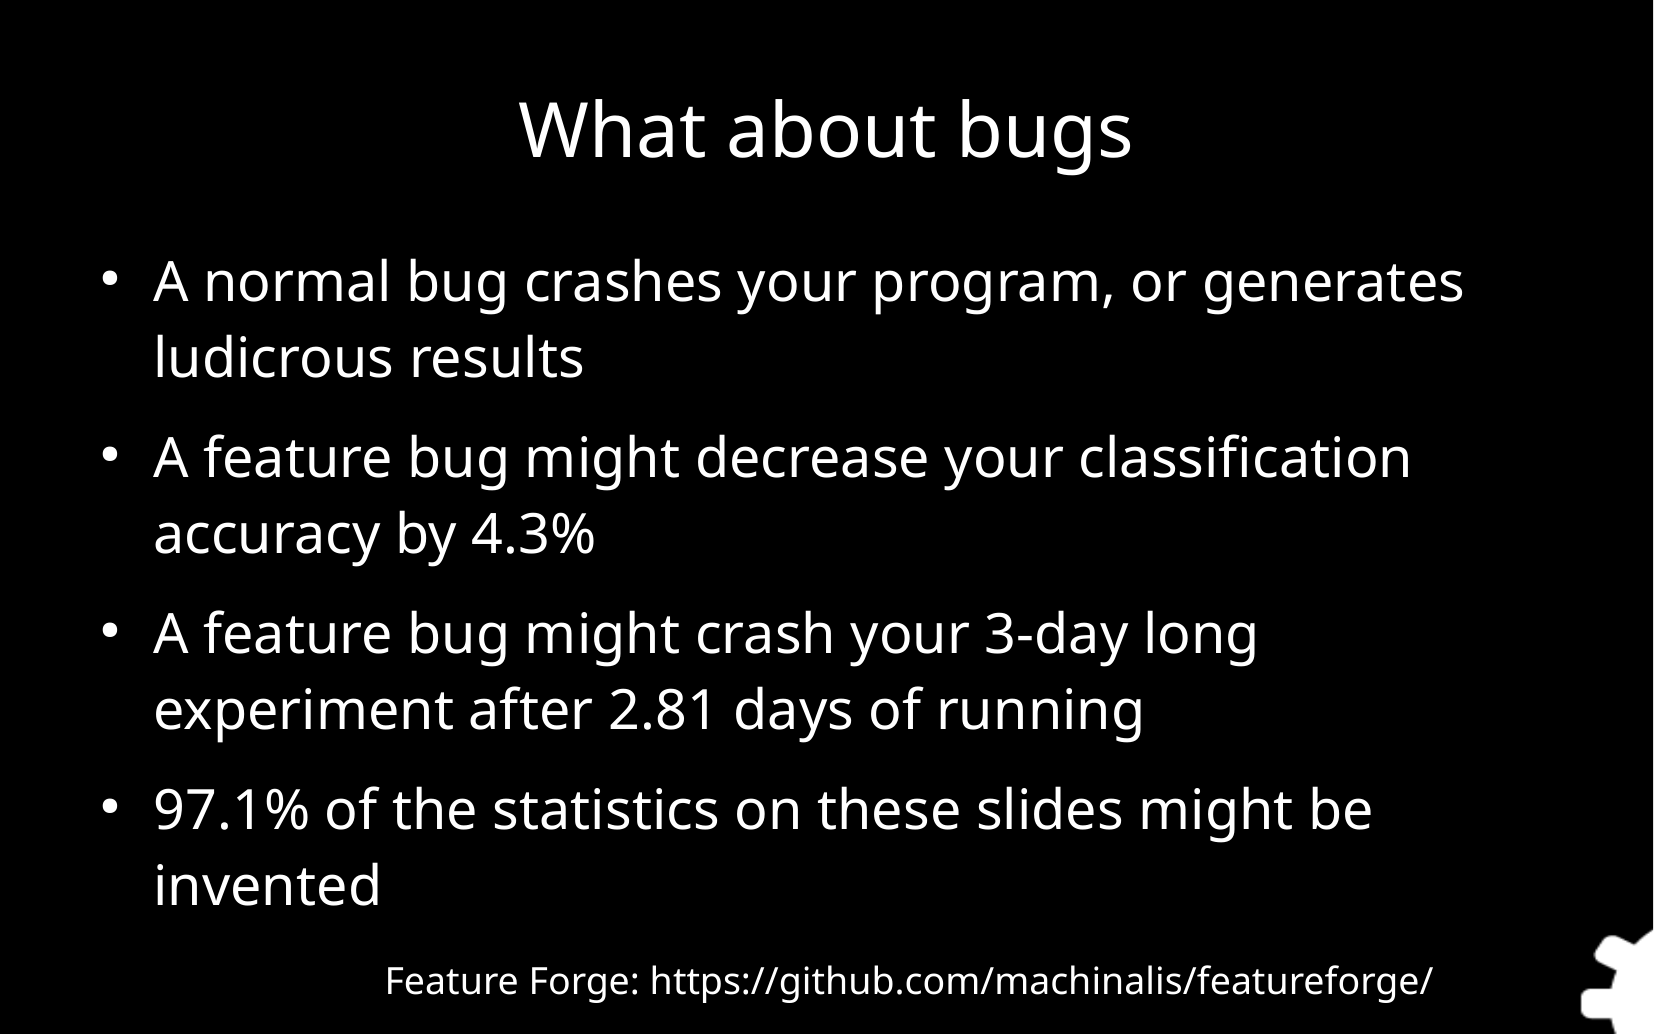

# What about bugs
A normal bug crashes your program, or generates ludicrous results
A feature bug might decrease your classification accuracy by 4.3%
A feature bug might crash your 3-day long experiment after 2.81 days of running
97.1% of the statistics on these slides might be invented